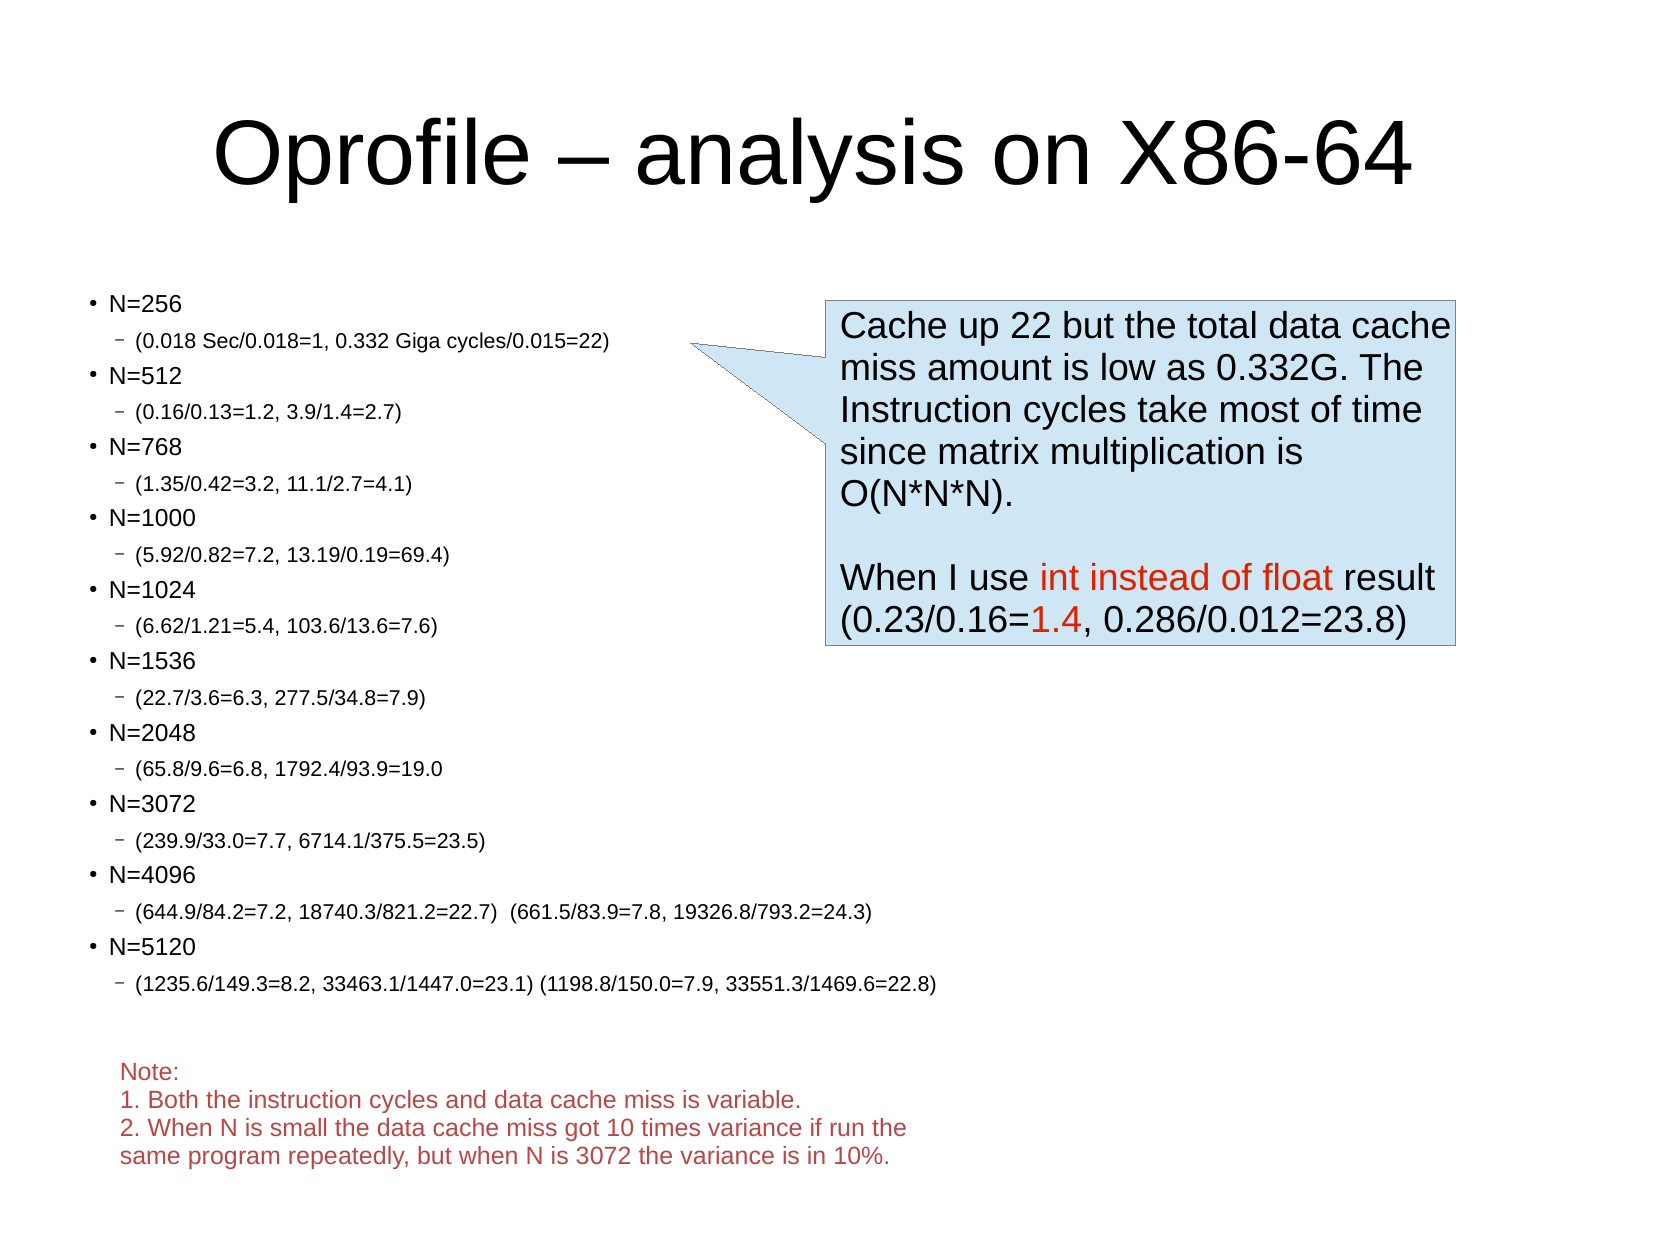

# Oprofile – analysis on X86-64
N=256
(0.018 Sec/0.018=1, 0.332 Giga cycles/0.015=22)
N=512
(0.16/0.13=1.2, 3.9/1.4=2.7)
N=768
(1.35/0.42=3.2, 11.1/2.7=4.1)
N=1000
(5.92/0.82=7.2, 13.19/0.19=69.4)
N=1024
(6.62/1.21=5.4, 103.6/13.6=7.6)
N=1536
(22.7/3.6=6.3, 277.5/34.8=7.9)
N=2048
(65.8/9.6=6.8, 1792.4/93.9=19.0
N=3072
(239.9/33.0=7.7, 6714.1/375.5=23.5)
N=4096
(644.9/84.2=7.2, 18740.3/821.2=22.7) (661.5/83.9=7.8, 19326.8/793.2=24.3)
N=5120
(1235.6/149.3=8.2, 33463.1/1447.0=23.1) (1198.8/150.0=7.9, 33551.3/1469.6=22.8)
Cache up 22 but the total data cache
miss amount is low as 0.332G. The
Instruction cycles take most of time
since matrix multiplication is
O(N*N*N).
When I use int instead of float result
(0.23/0.16=1.4, 0.286/0.012=23.8)
Note:
1. Both the instruction cycles and data cache miss is variable.
2. When N is small the data cache miss got 10 times variance if run the same program repeatedly, but when N is 3072 the variance is in 10%.